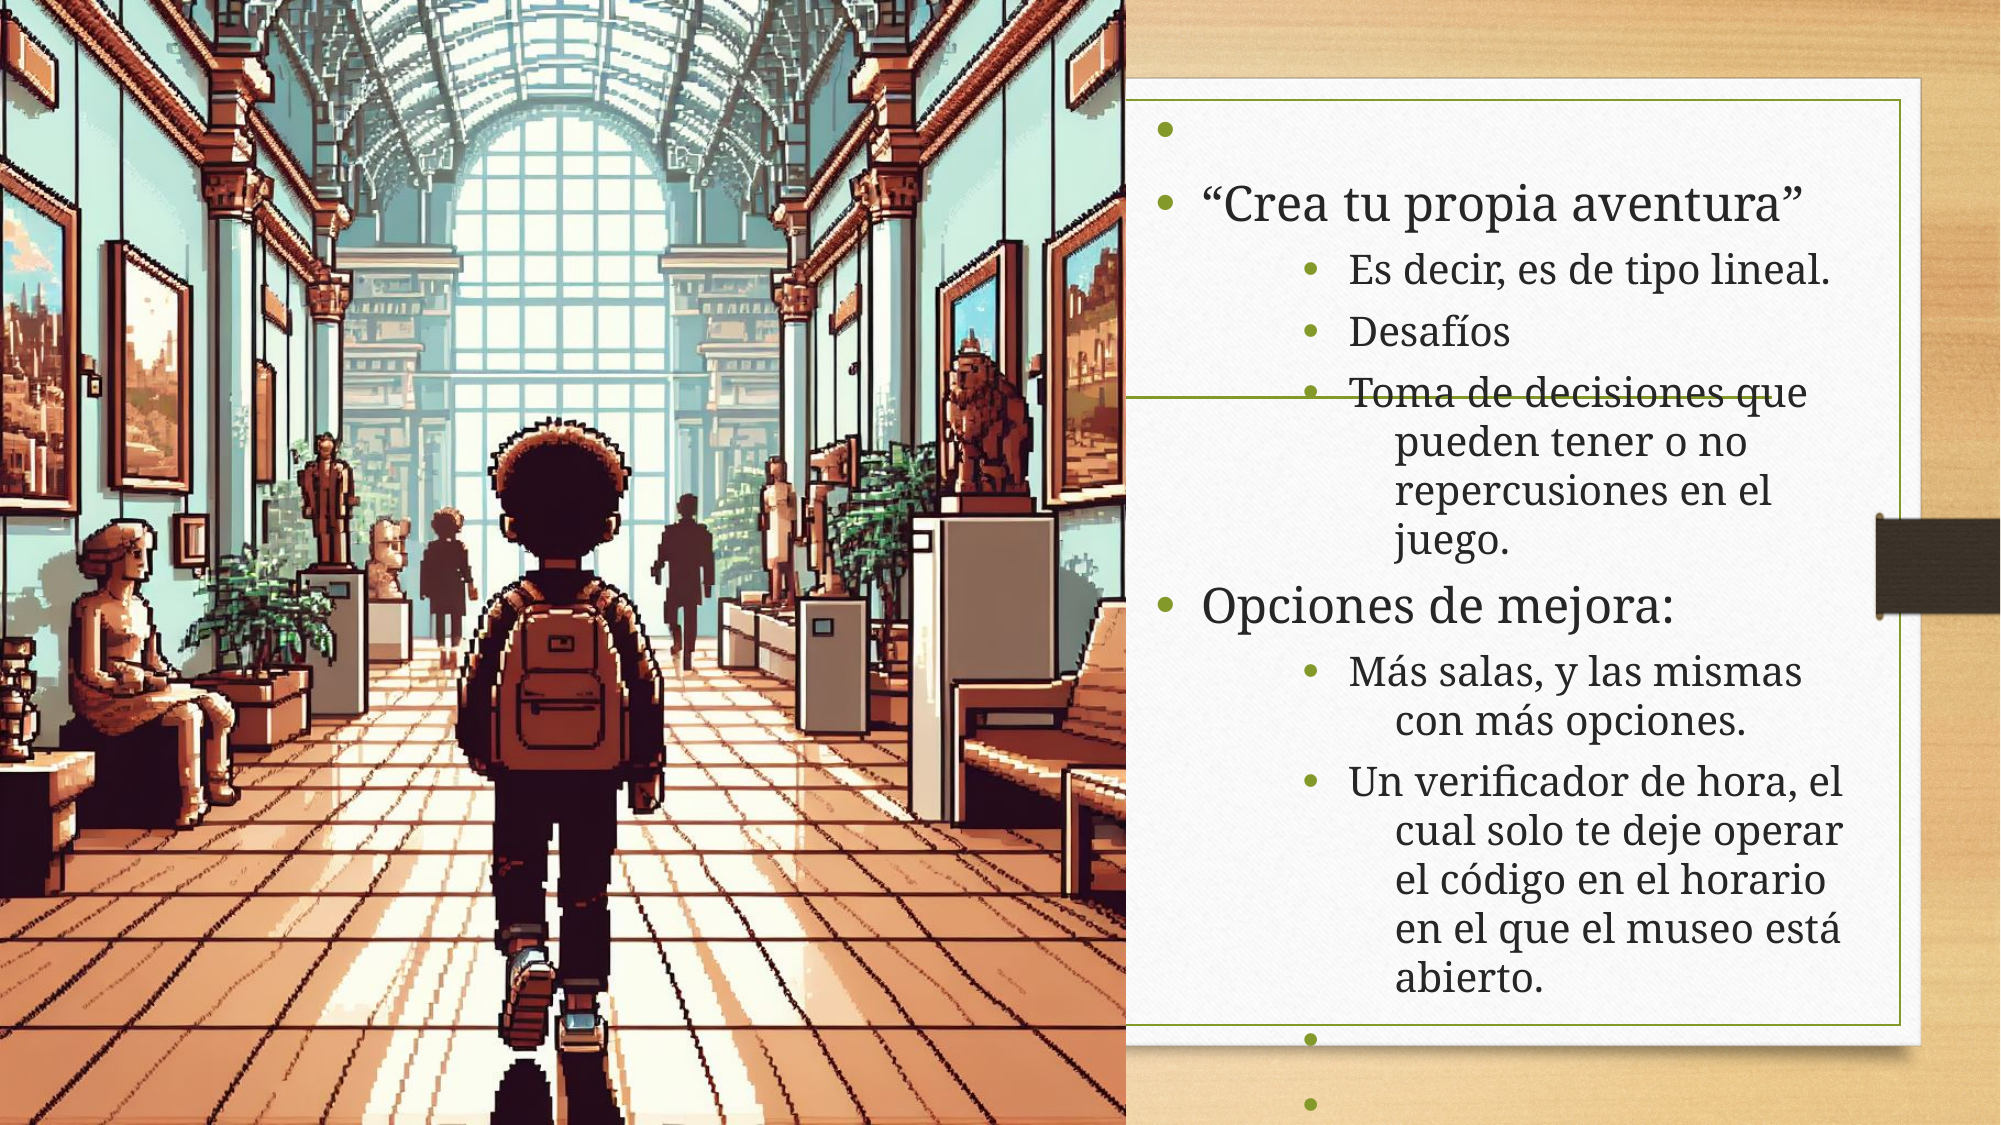

# “Crea tu propia aventura”
Es decir, es de tipo lineal.
Desafíos
Toma de decisiones que pueden tener o no repercusiones en el juego.
Opciones de mejora:
Más salas, y las mismas con más opciones.
Un verificador de hora, el cual solo te deje operar el código en el horario en el que el museo está abierto.